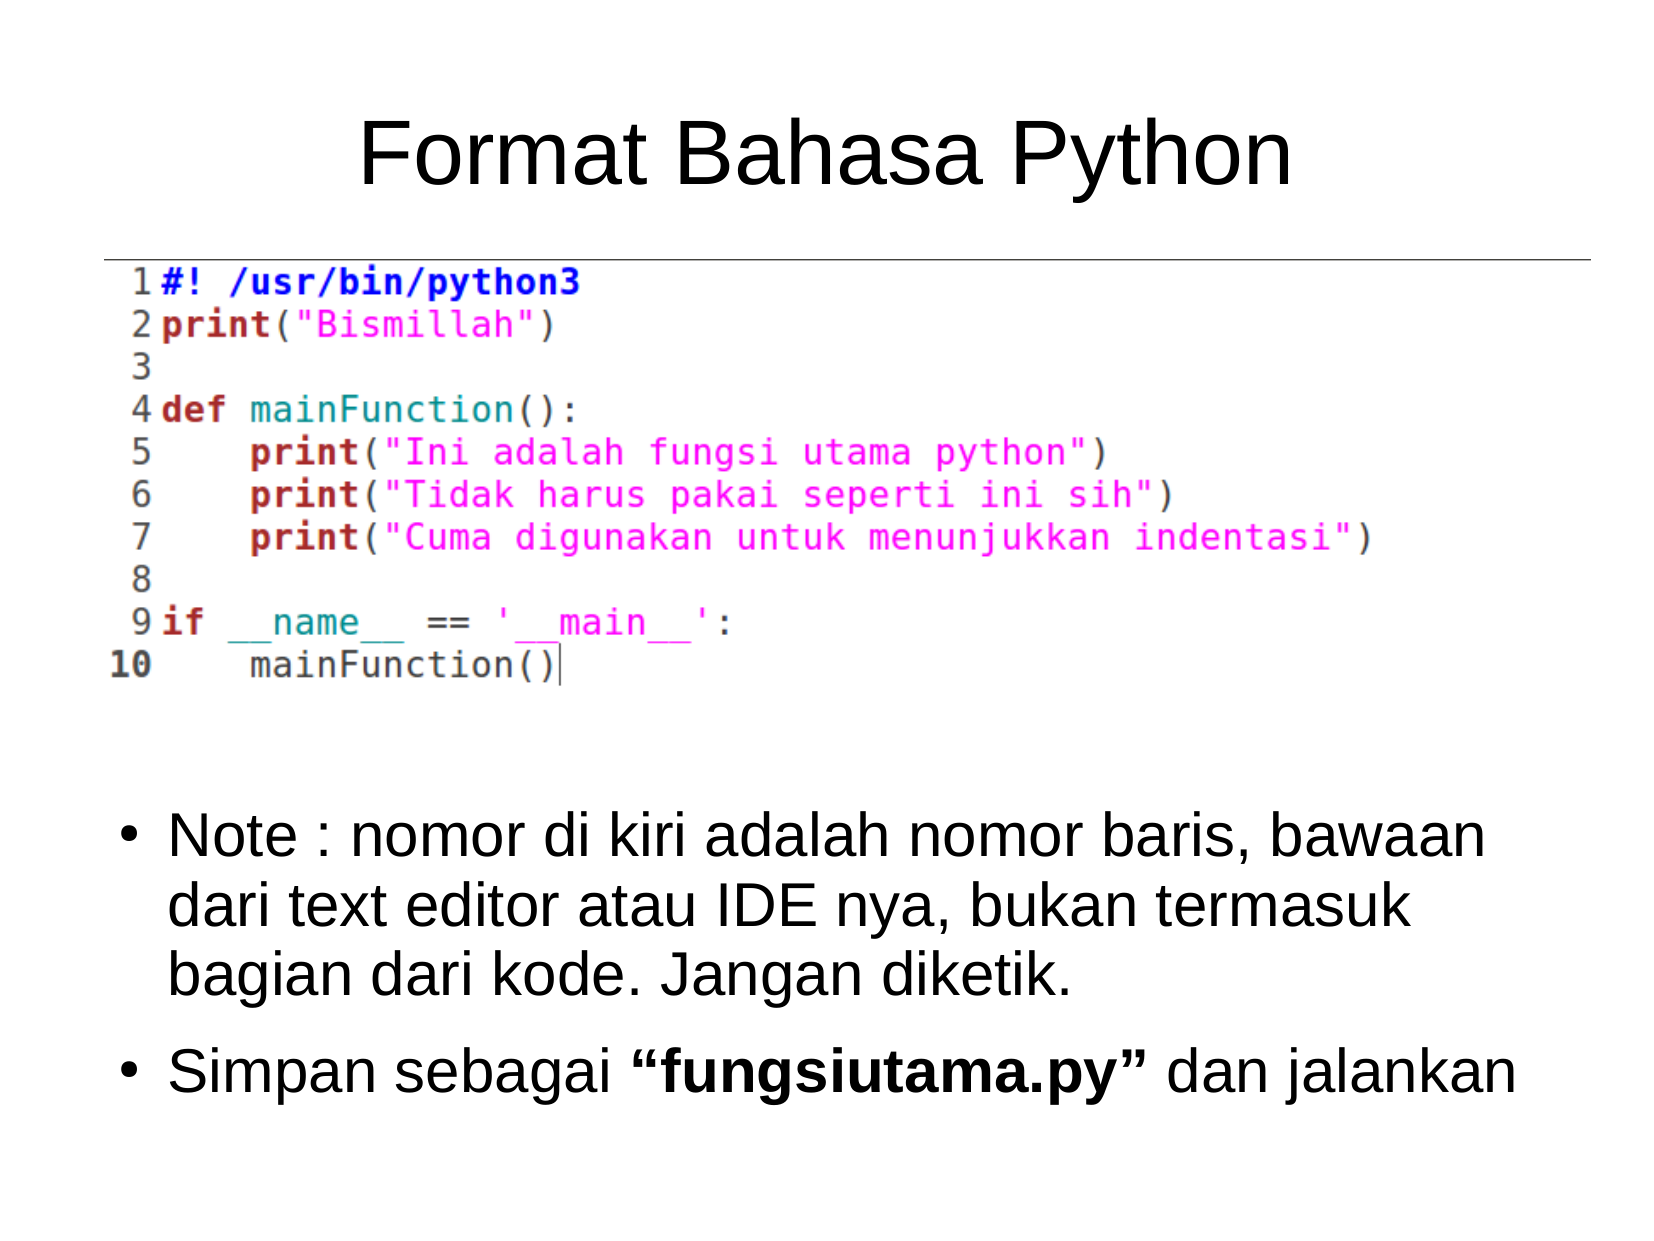

# Format Bahasa Python
Note : nomor di kiri adalah nomor baris, bawaan dari text editor atau IDE nya, bukan termasuk bagian dari kode. Jangan diketik.
Simpan sebagai “fungsiutama.py” dan jalankan